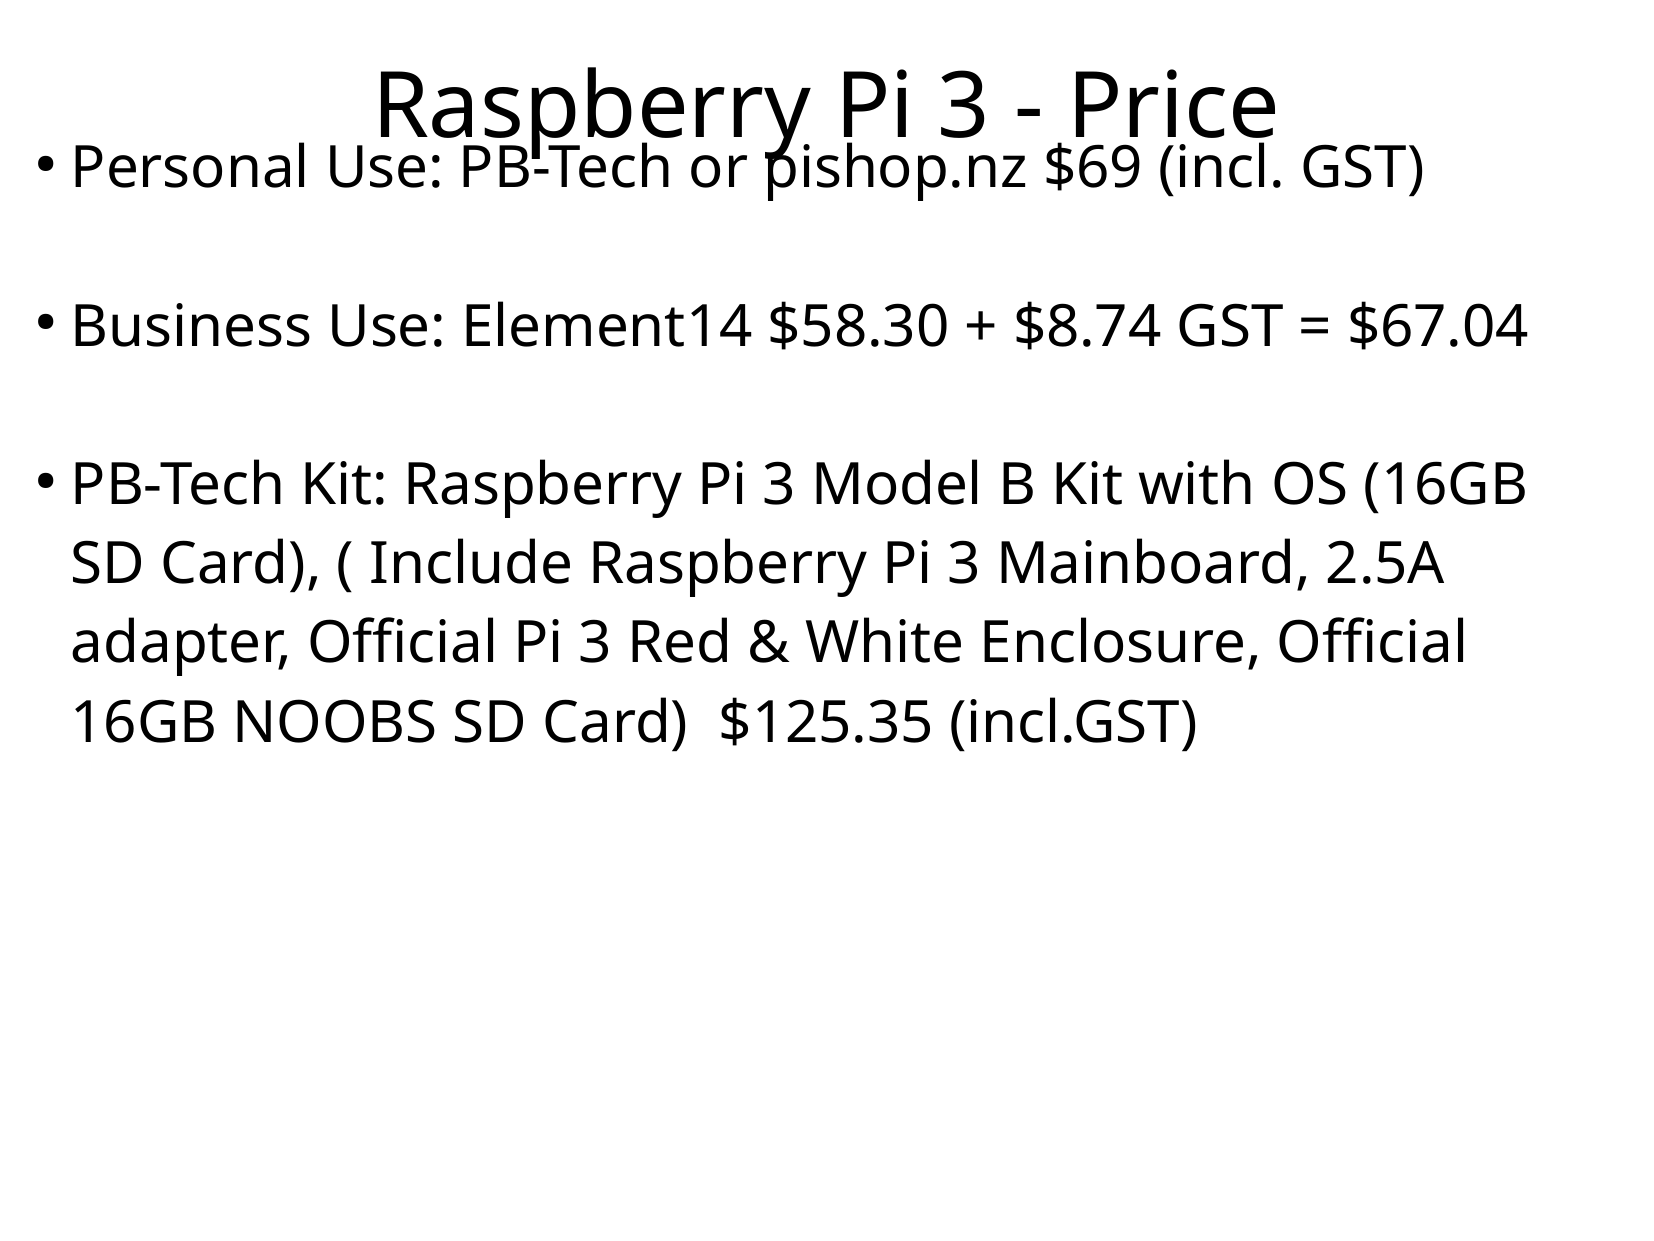

# Raspberry Pi 3 - Price
Personal Use: PB-Tech or pishop.nz $69 (incl. GST)
Business Use: Element14 $58.30 + $8.74 GST = $67.04
PB-Tech Kit: Raspberry Pi 3 Model B Kit with OS (16GB SD Card), ( Include Raspberry Pi 3 Mainboard, 2.5A adapter, Official Pi 3 Red & White Enclosure, Official 16GB NOOBS SD Card) $125.35 (incl.GST)